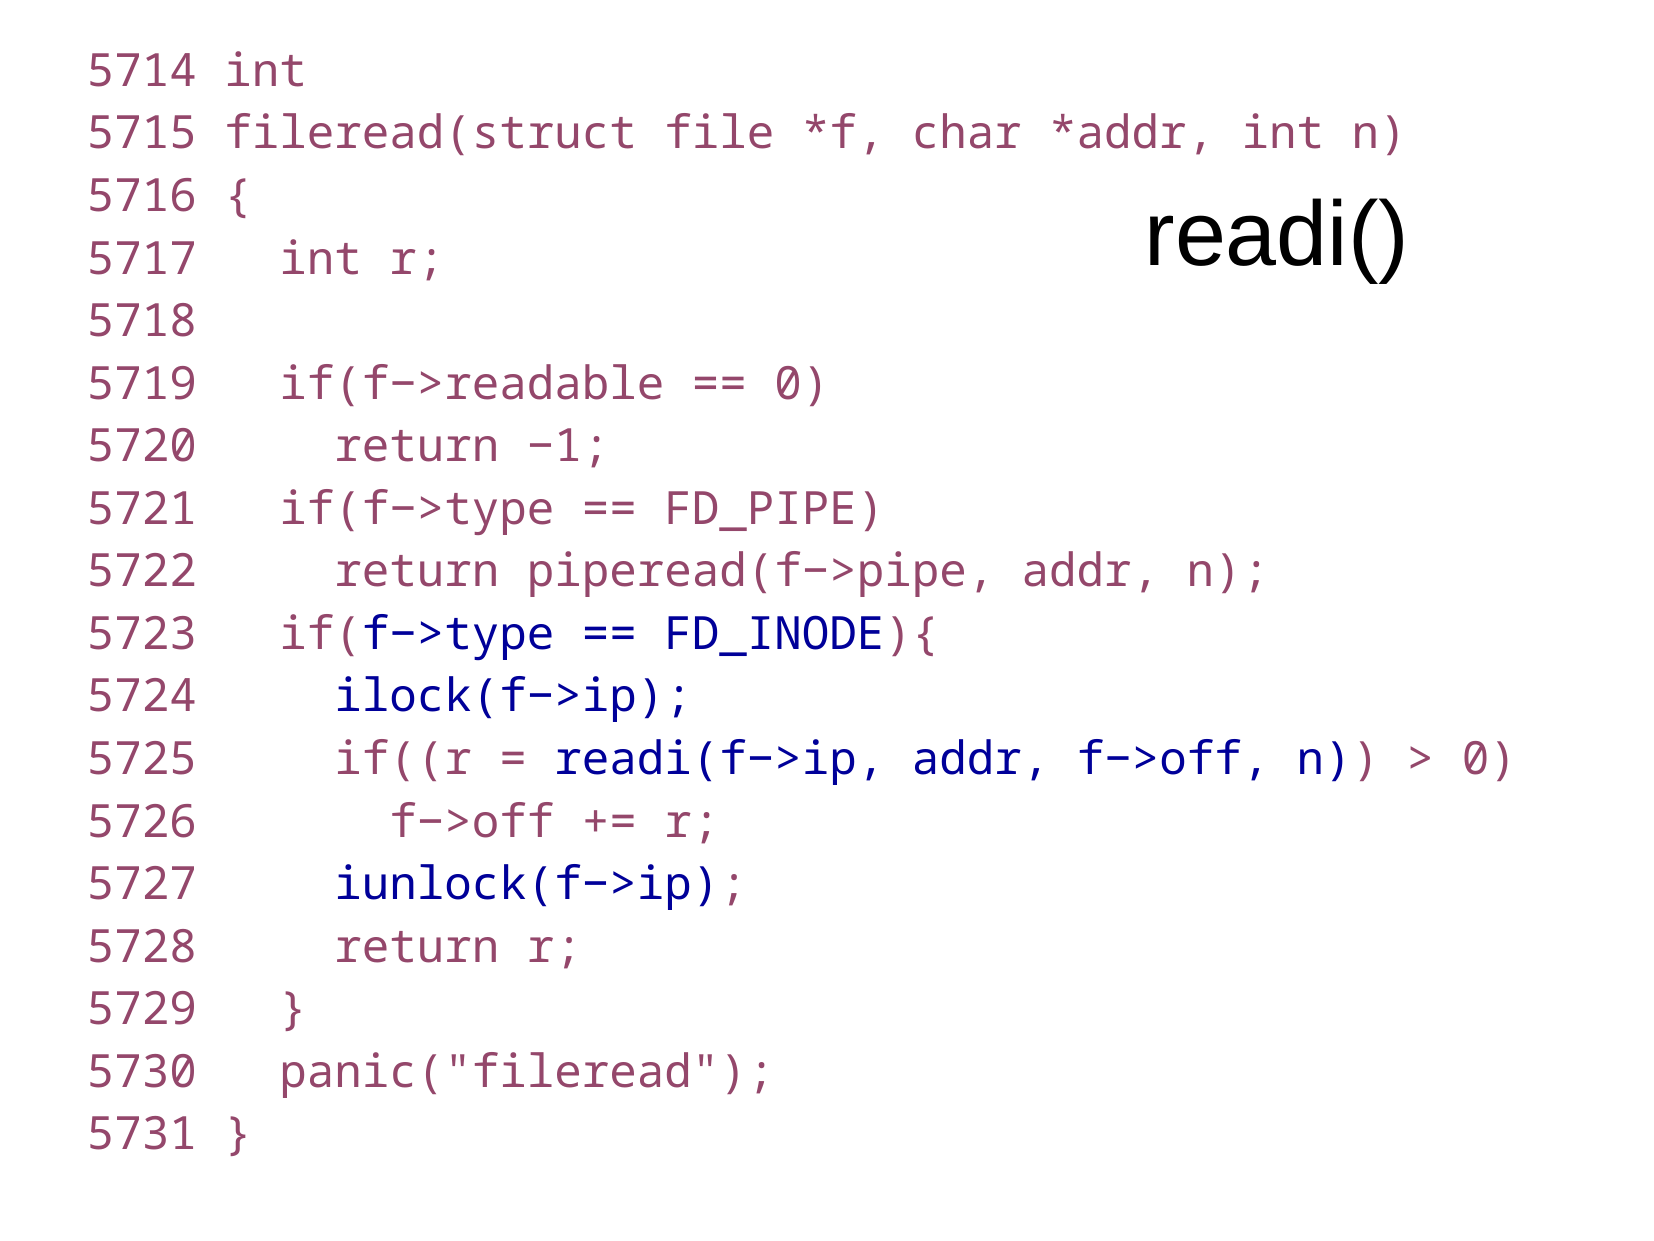

5714 int
5715 fileread(struct file *f, char *addr, int n)
5716 {
5717 int r;
5718
5719 if(f−>readable == 0)
5720 return −1;
5721 if(f−>type == FD_PIPE)
5722 return piperead(f−>pipe, addr, n);
5723 if(f−>type == FD_INODE){
5724 ilock(f−>ip);
5725 if((r = readi(f−>ip, addr, f−>off, n)) > 0)
5726 f−>off += r;
5727 iunlock(f−>ip);
5728 return r;
5729 }
5730 panic("fileread");
5731 }
# readi()